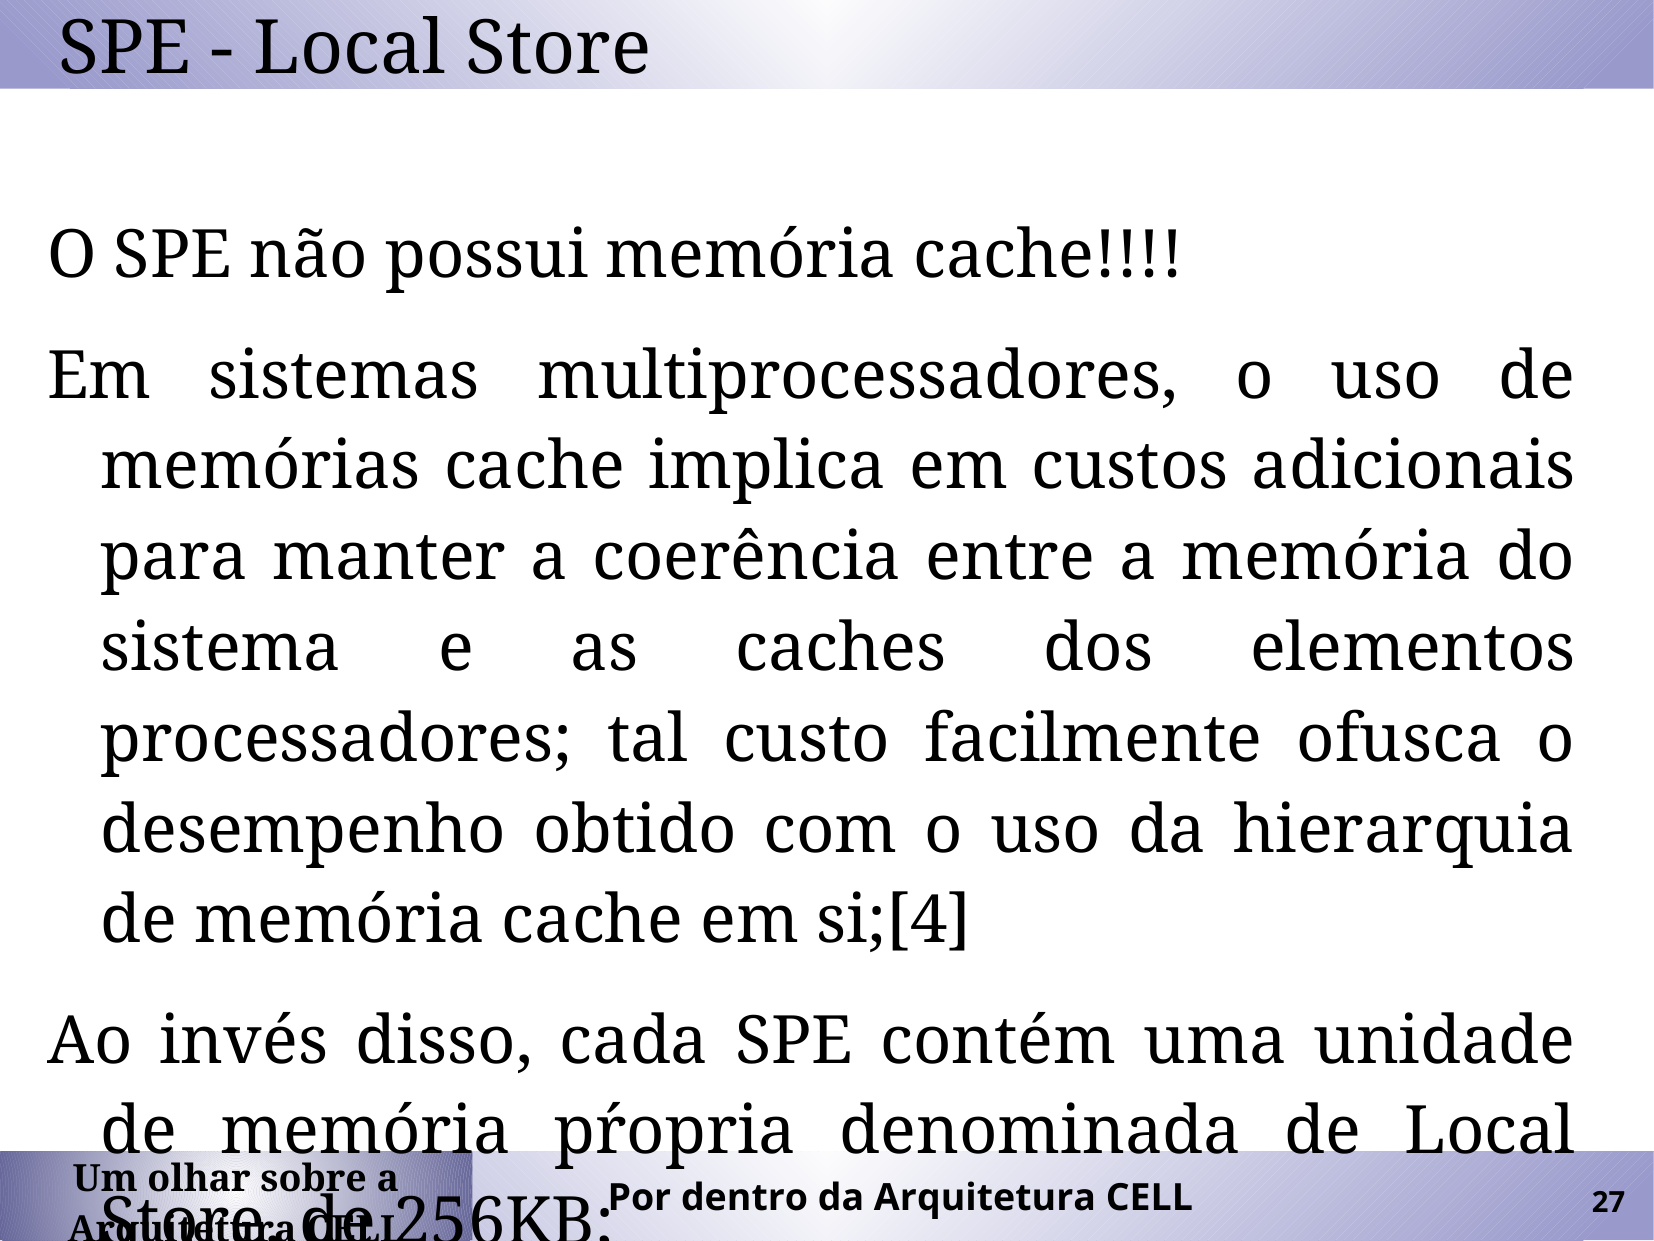

# SPE - Local Store
O SPE não possui memória cache!!!!
Em sistemas multiprocessadores, o uso de memórias cache implica em custos adicionais para manter a coerência entre a memória do sistema e as caches dos elementos processadores; tal custo facilmente ofusca o desempenho obtido com o uso da hierarquia de memória cache em si;[4]
Ao invés disso, cada SPE contém uma unidade de memória pŕopria denominada de Local Store, de 256KB;
Por dentro da Arquitetura CELL
27